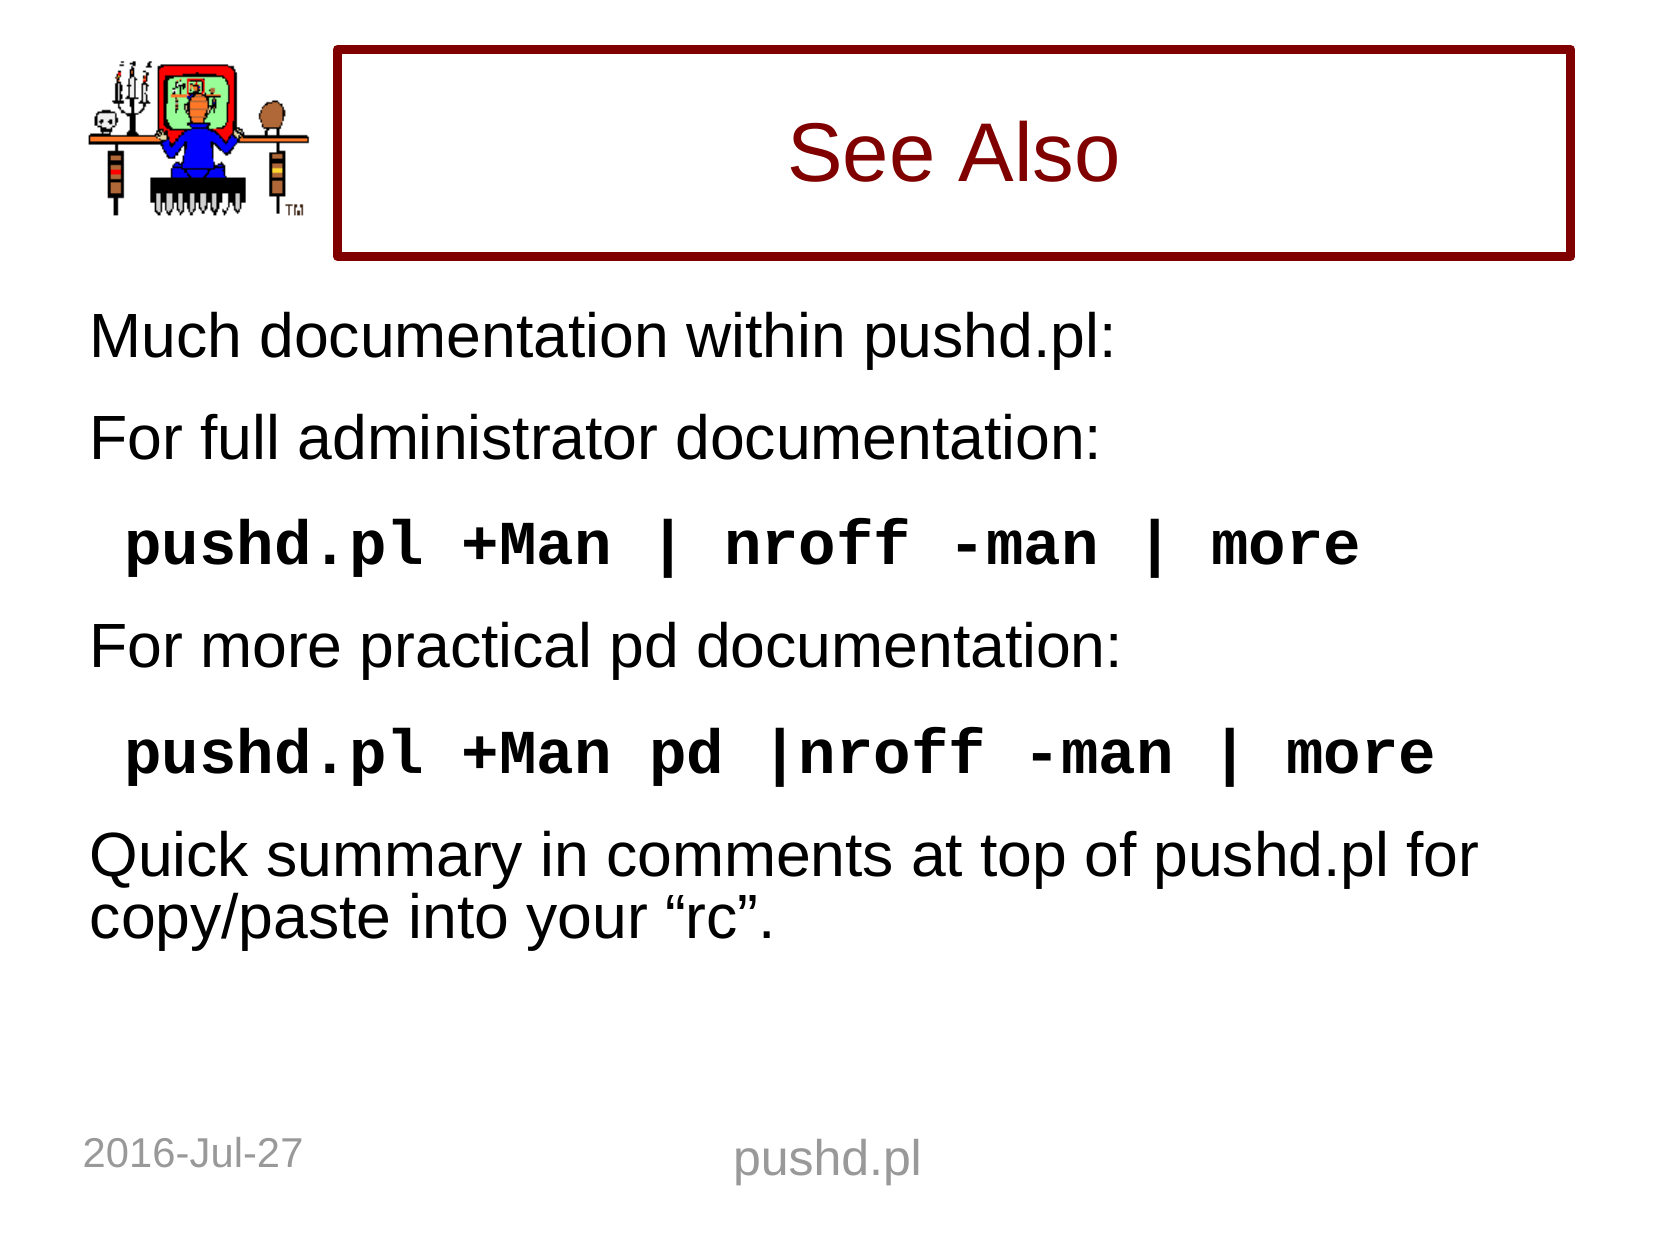

# See Also
Much documentation within pushd.pl:
For full administrator documentation:
 pushd.pl +Man | nroff -man | more
For more practical pd documentation:
 pushd.pl +Man pd |nroff -man | more
Quick summary in comments at top of pushd.pl for copy/paste into your “rc”.